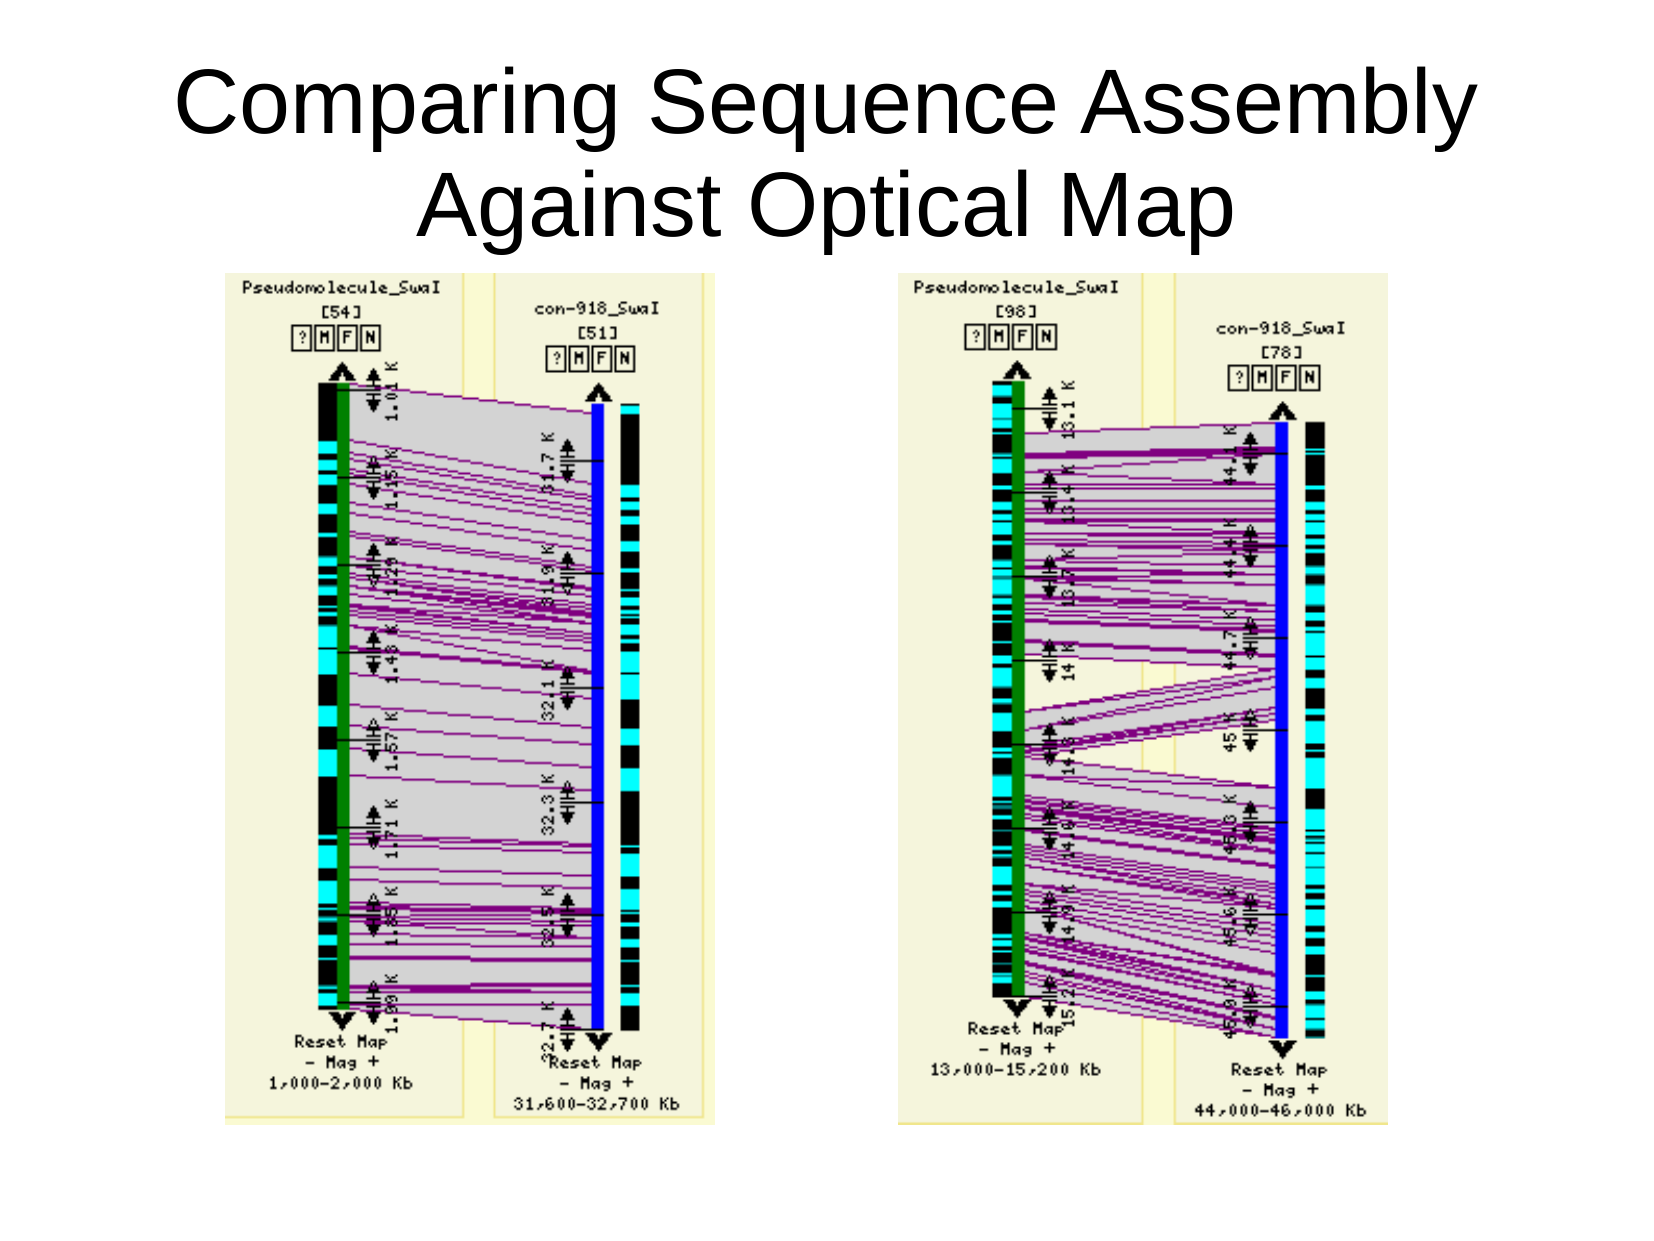

# Comparing Sequence Assembly Against Optical Map